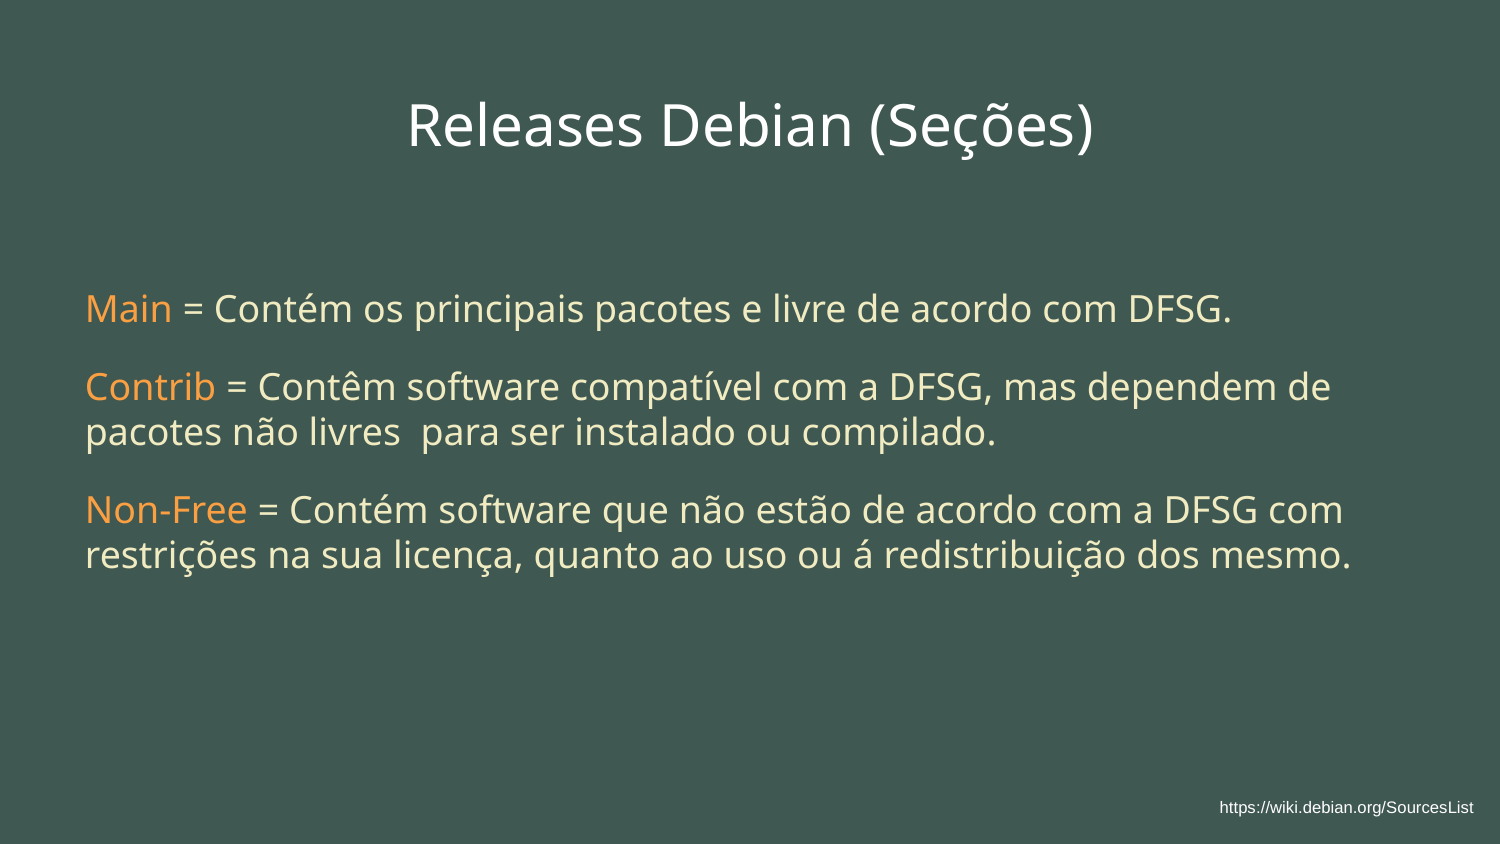

# Releases Debian (Seções)
Main = Contém os principais pacotes e livre de acordo com DFSG.
Contrib = Contêm software compatível com a DFSG, mas dependem de pacotes não livres para ser instalado ou compilado.
Non-Free = Contém software que não estão de acordo com a DFSG com restrições na sua licença, quanto ao uso ou á redistribuição dos mesmo.
https://wiki.debian.org/SourcesList